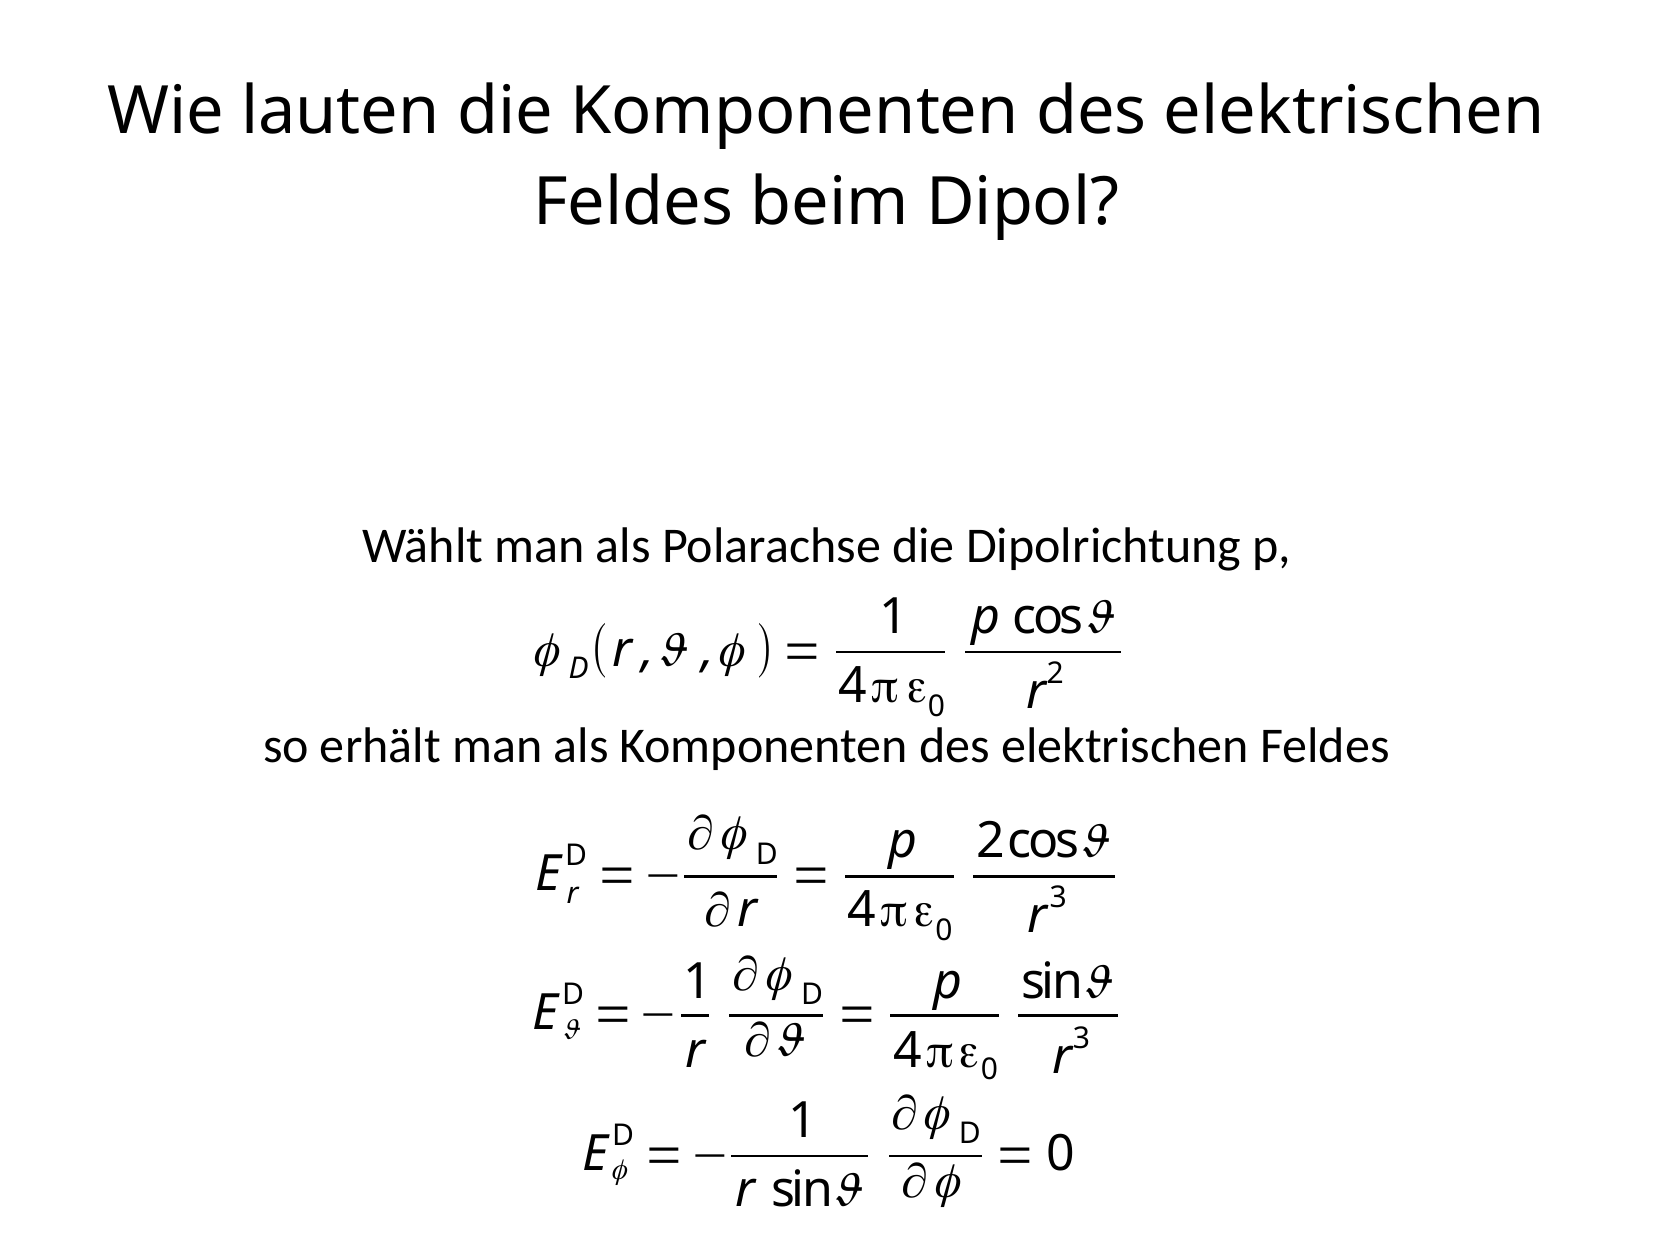

# Wie lauten die Komponenten des elektrischen Feldes beim Dipol?
Wählt man als Polarachse die Dipolrichtung p,
so erhält man als Komponenten des elektrischen Feldes